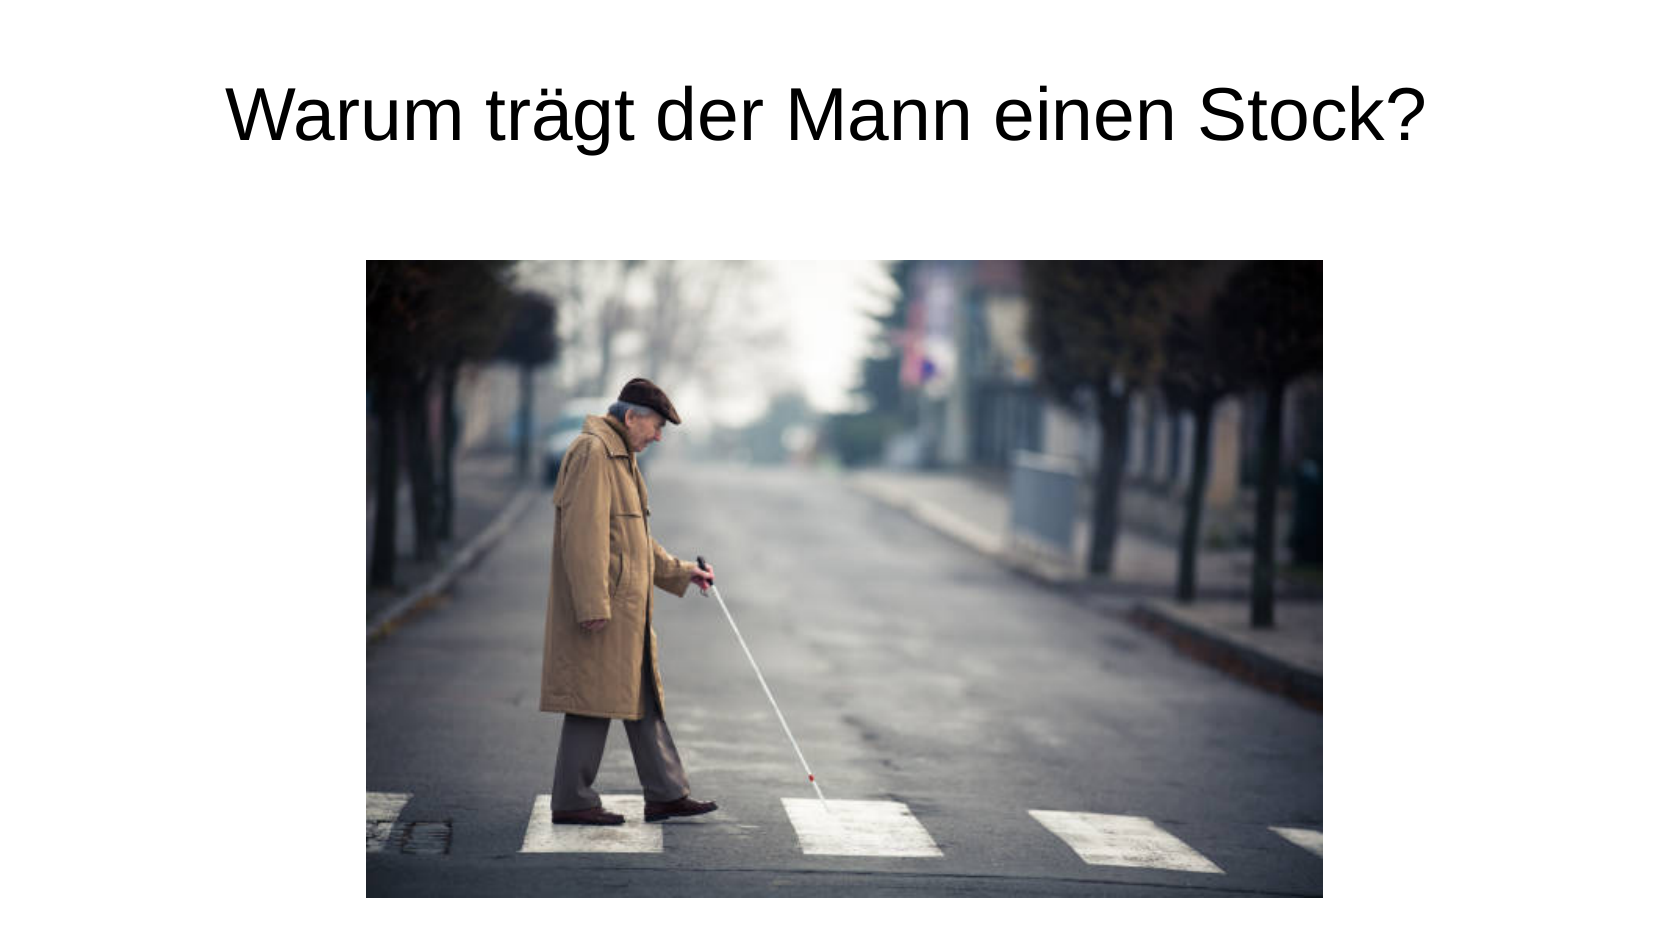

# Warum trägt der Mann einen Stock?